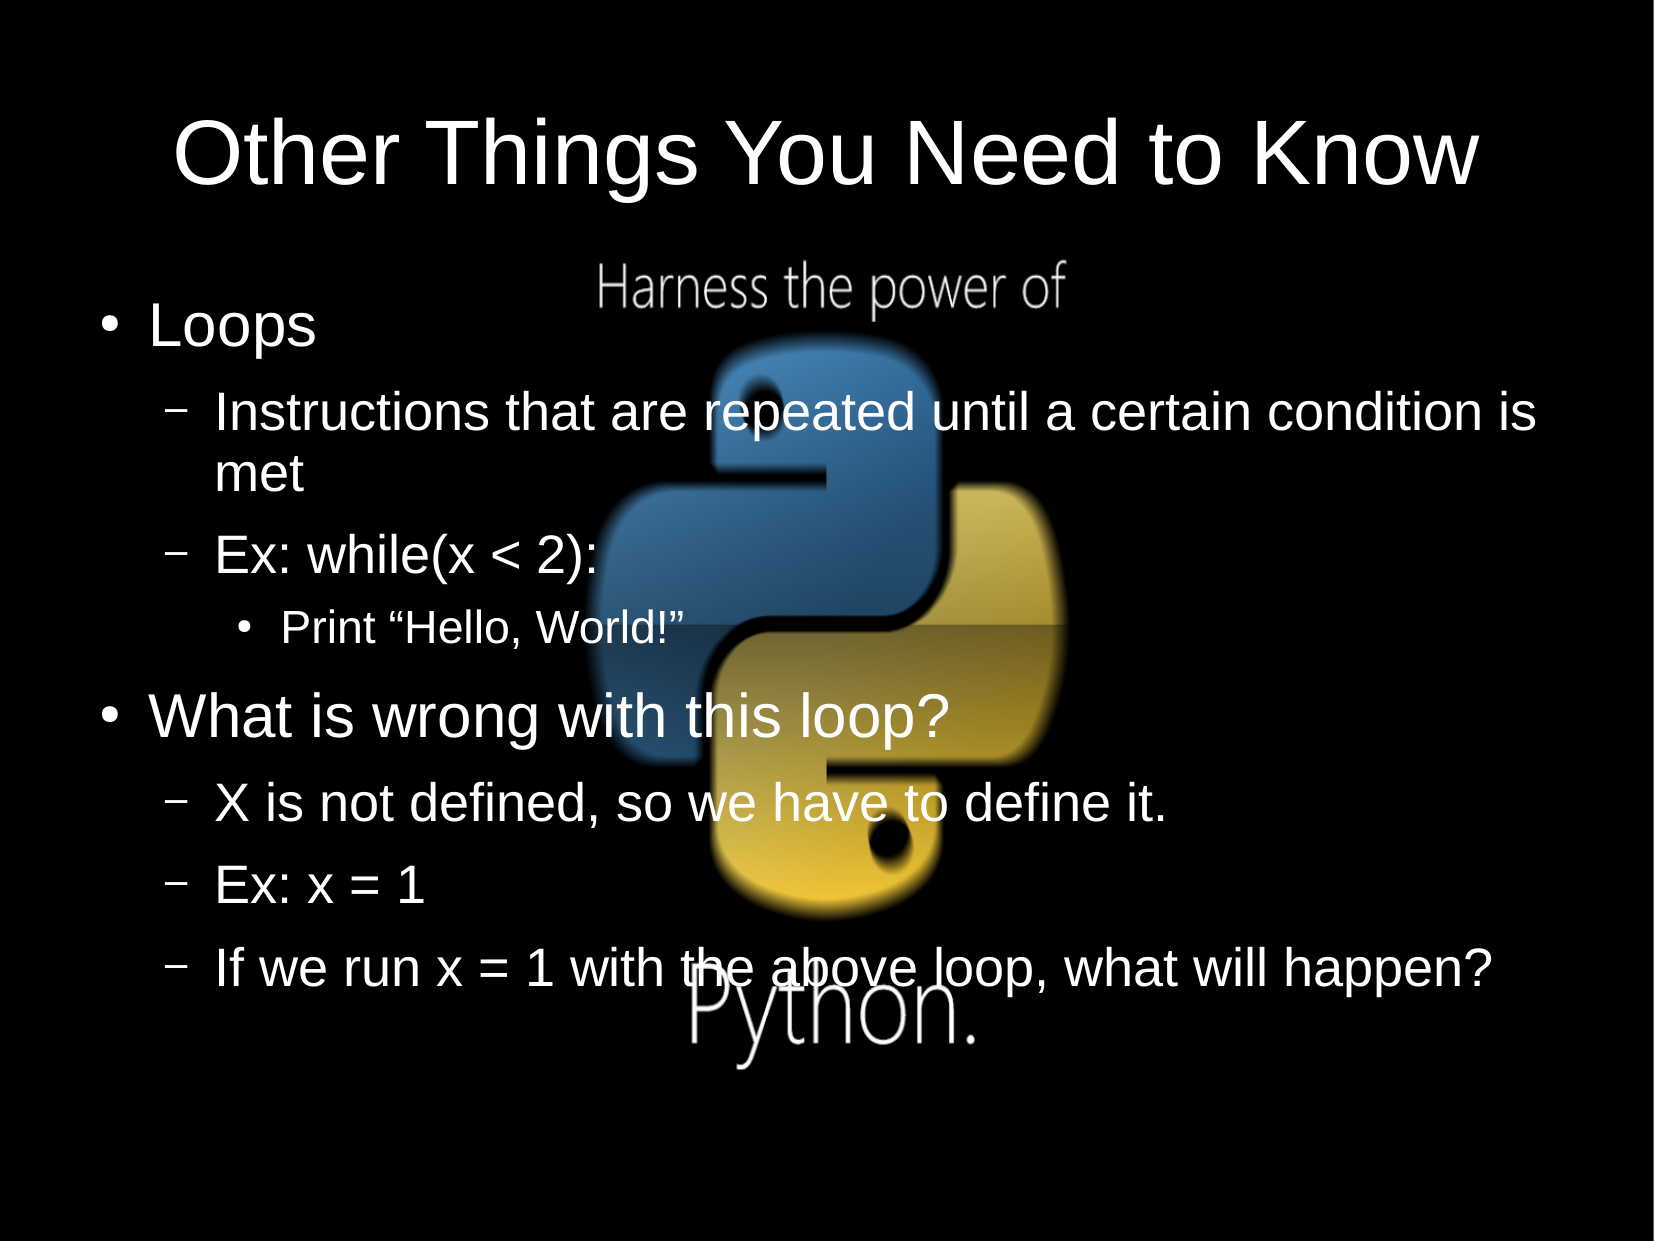

# Other Things You Need to Know
Loops
Instructions that are repeated until a certain condition is met
Ex: while(x < 2):
Print “Hello, World!”
What is wrong with this loop?
X is not defined, so we have to define it.
Ex: x = 1
If we run x = 1 with the above loop, what will happen?